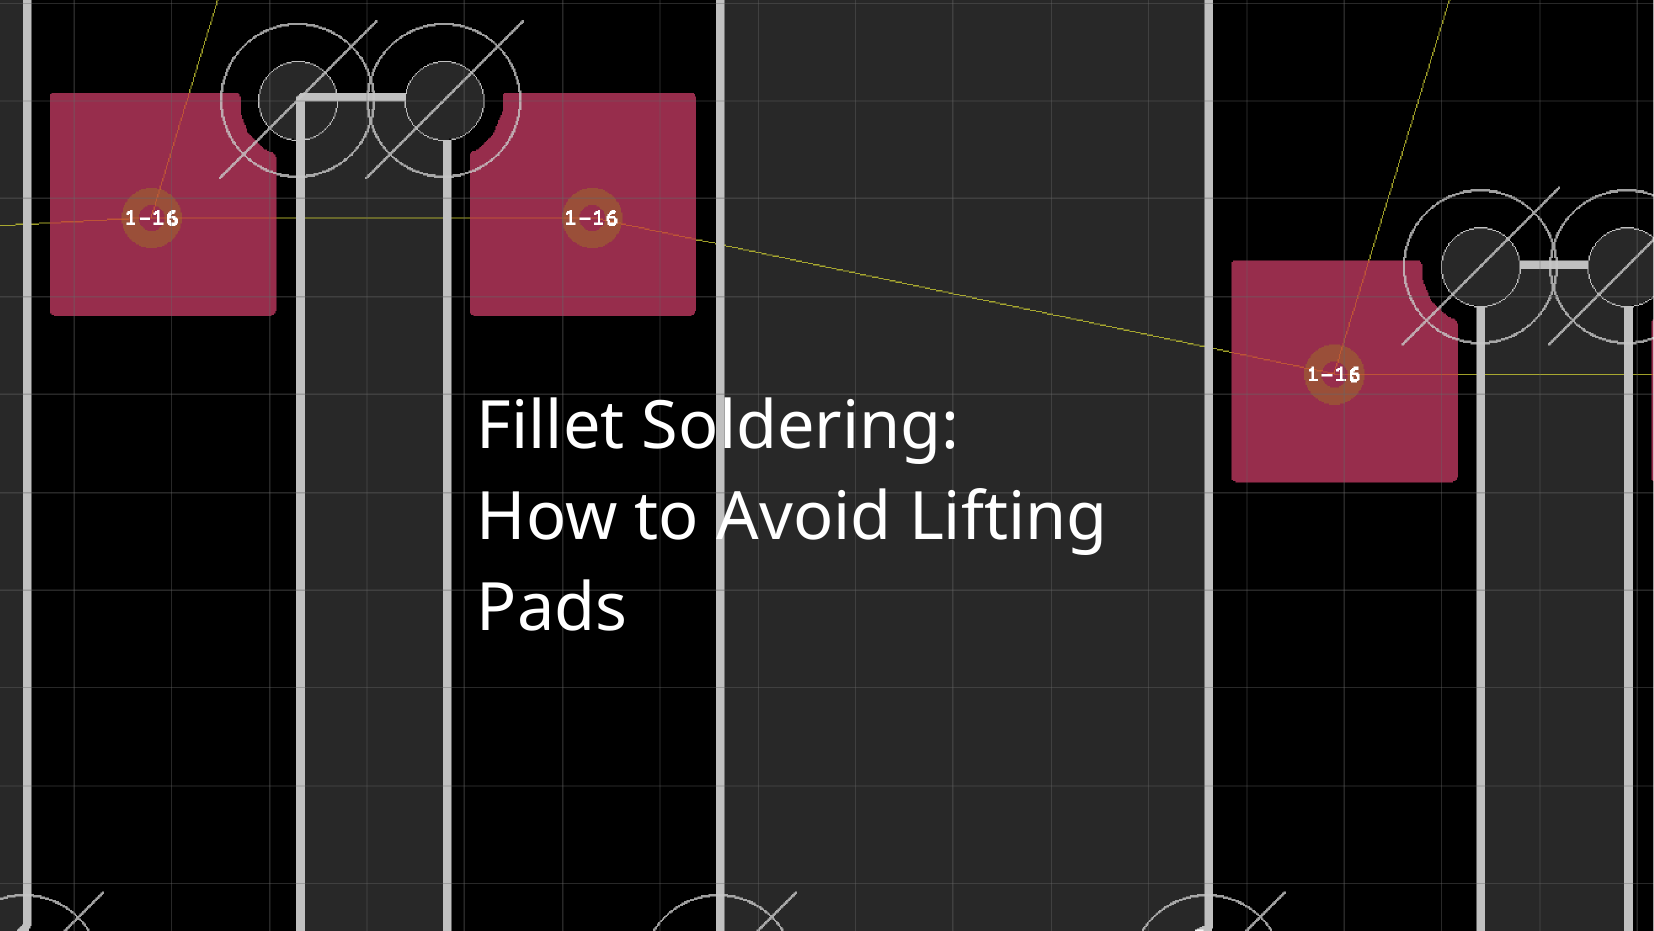

Fillet Soldering:
How to Avoid Lifting Pads